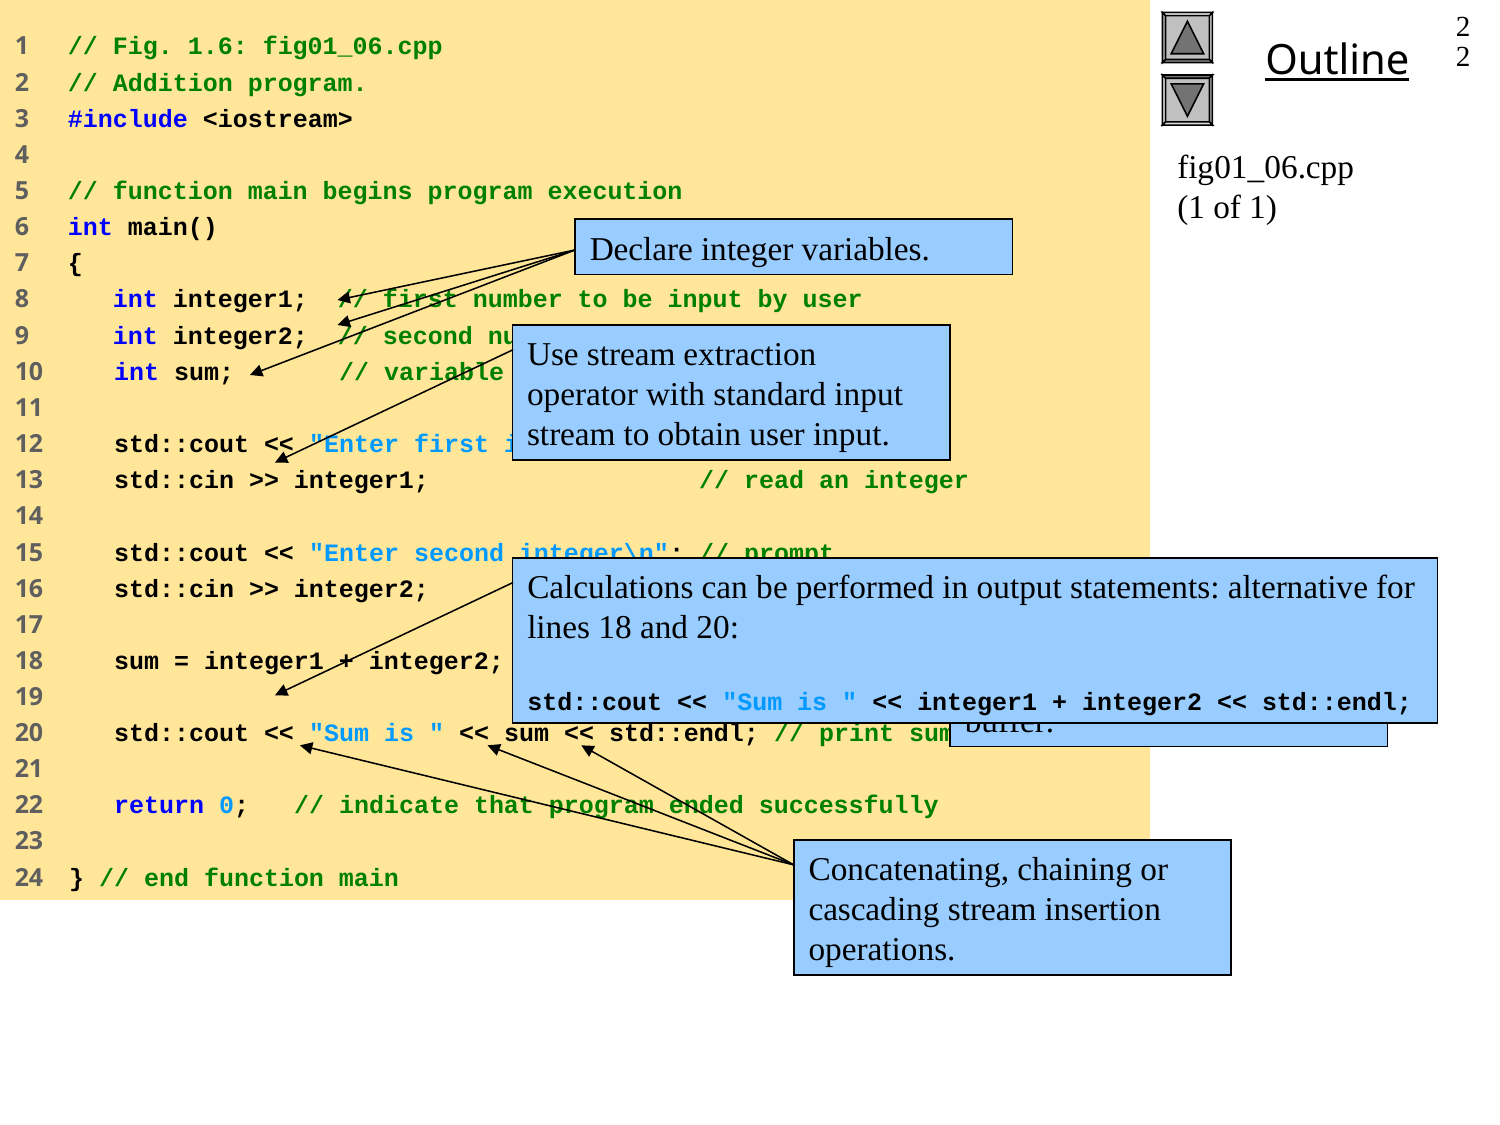

1 // Fig. 1.6: fig01_06.cpp
2 // Addition program.
3 #include <iostream>
4
5 // function main begins program execution
6 int main()
7 {
8 int integer1; // first number to be input by user
9 int integer2; // second number to be input by user
10 int sum; // variable in which sum will be stored
11
12 std::cout << "Enter first integer\n"; // prompt
13 std::cin >> integer1; // read an integer
14
15 std::cout << "Enter second integer\n"; // prompt
16 std::cin >> integer2; // read an integer
17
18 sum = integer1 + integer2; // assign result to sum
19
20 std::cout << "Sum is " << sum << std::endl; // print sum
21
22 return 0; // indicate that program ended successfully
23
24 } // end function main
22
# fig01_06.cpp (1 of 1)
Declare integer variables.
Use stream extraction operator with standard input stream to obtain user input.
Calculations can be performed in output statements: alternative for lines 18 and 20:
std::cout << "Sum is " << integer1 + integer2 << std::endl;
Stream manipulator std::endl outputs a newline, then “flushes output buffer.”
Concatenating, chaining or cascading stream insertion operations.